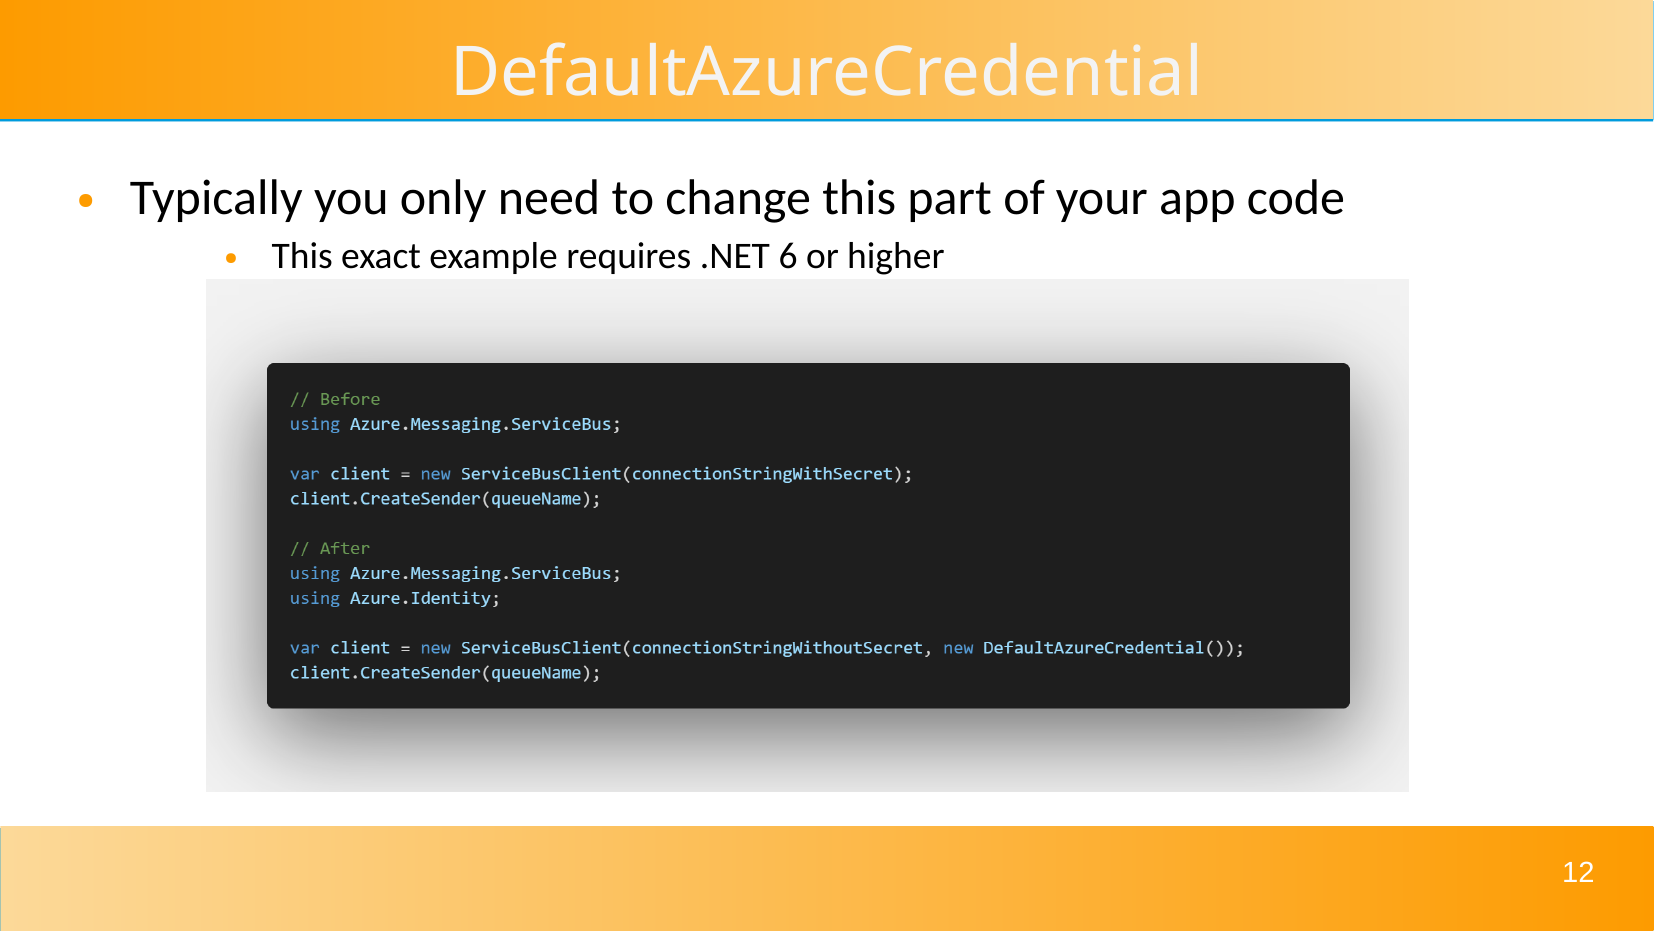

# DefaultAzureCredential
Typically you only need to change this part of your app code
This exact example requires .NET 6 or higher
12